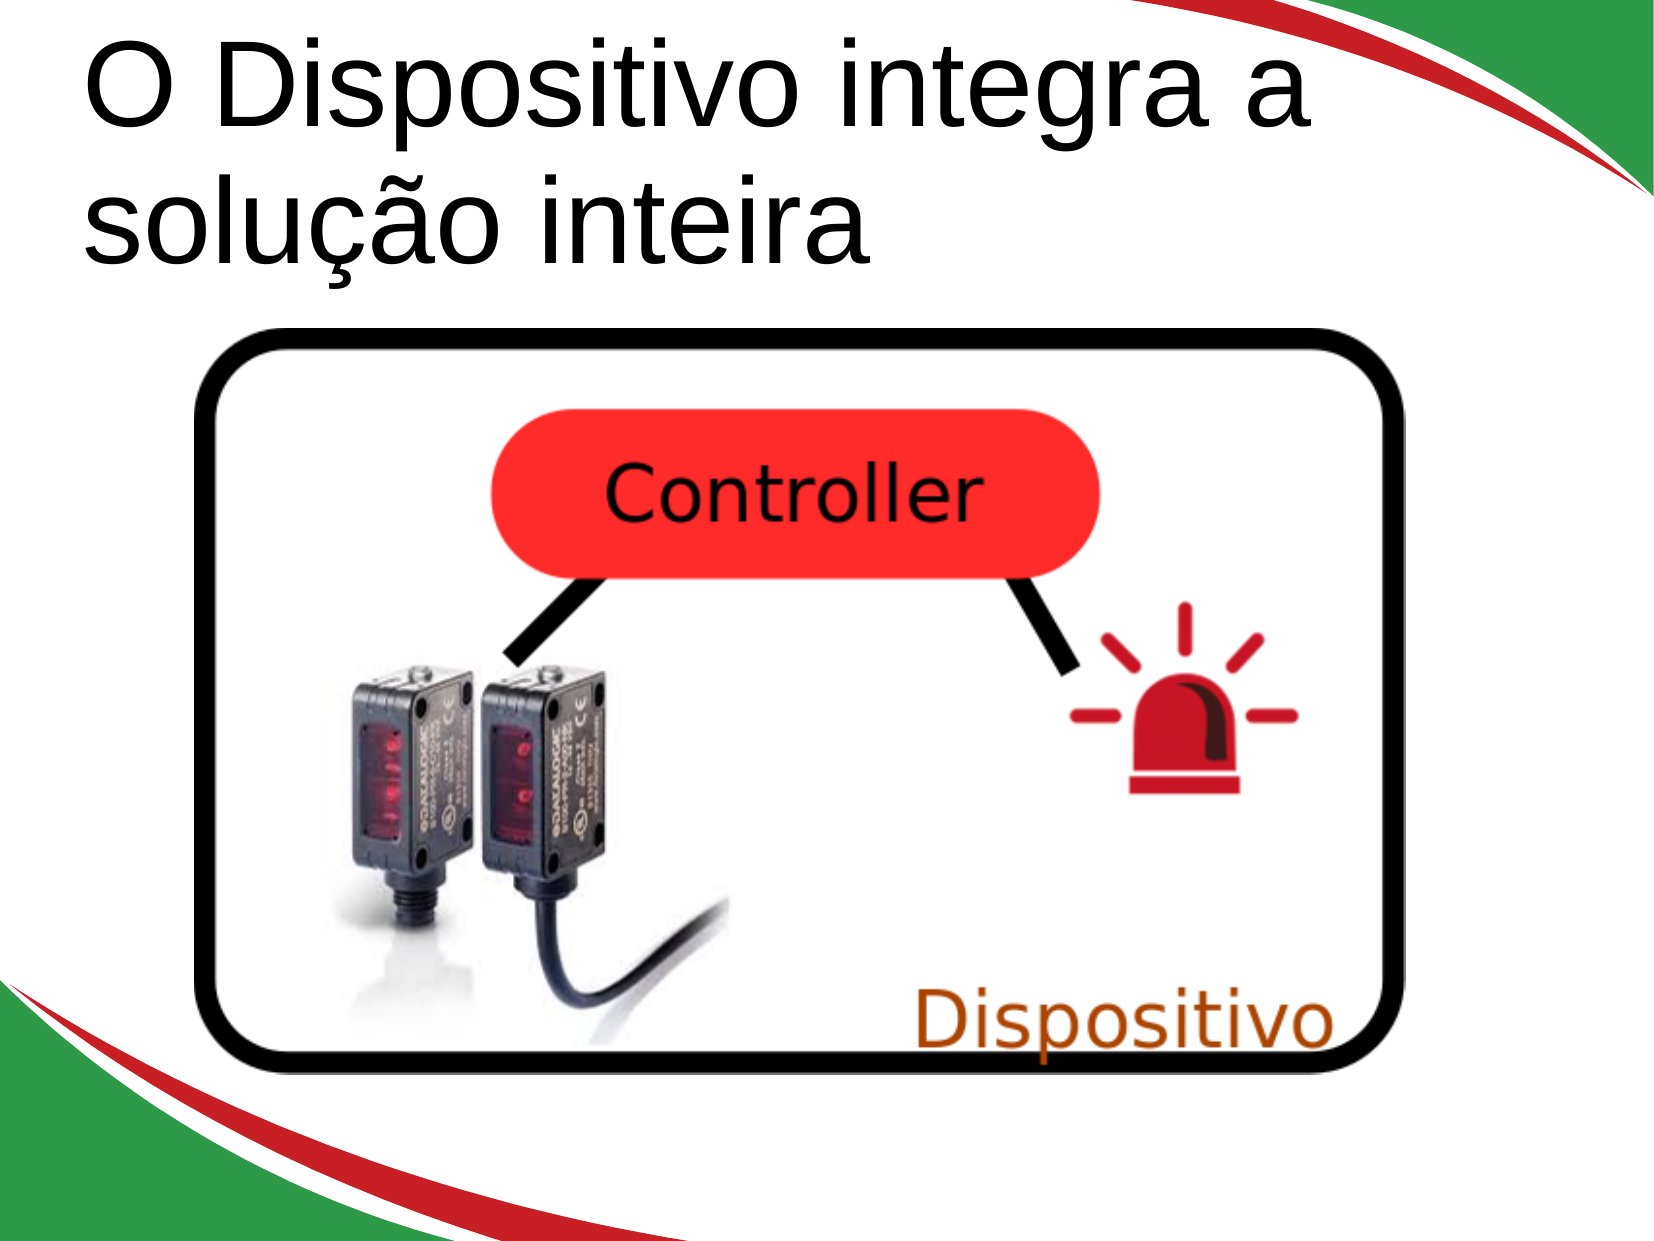

# O Dispositivo integra a solução inteira